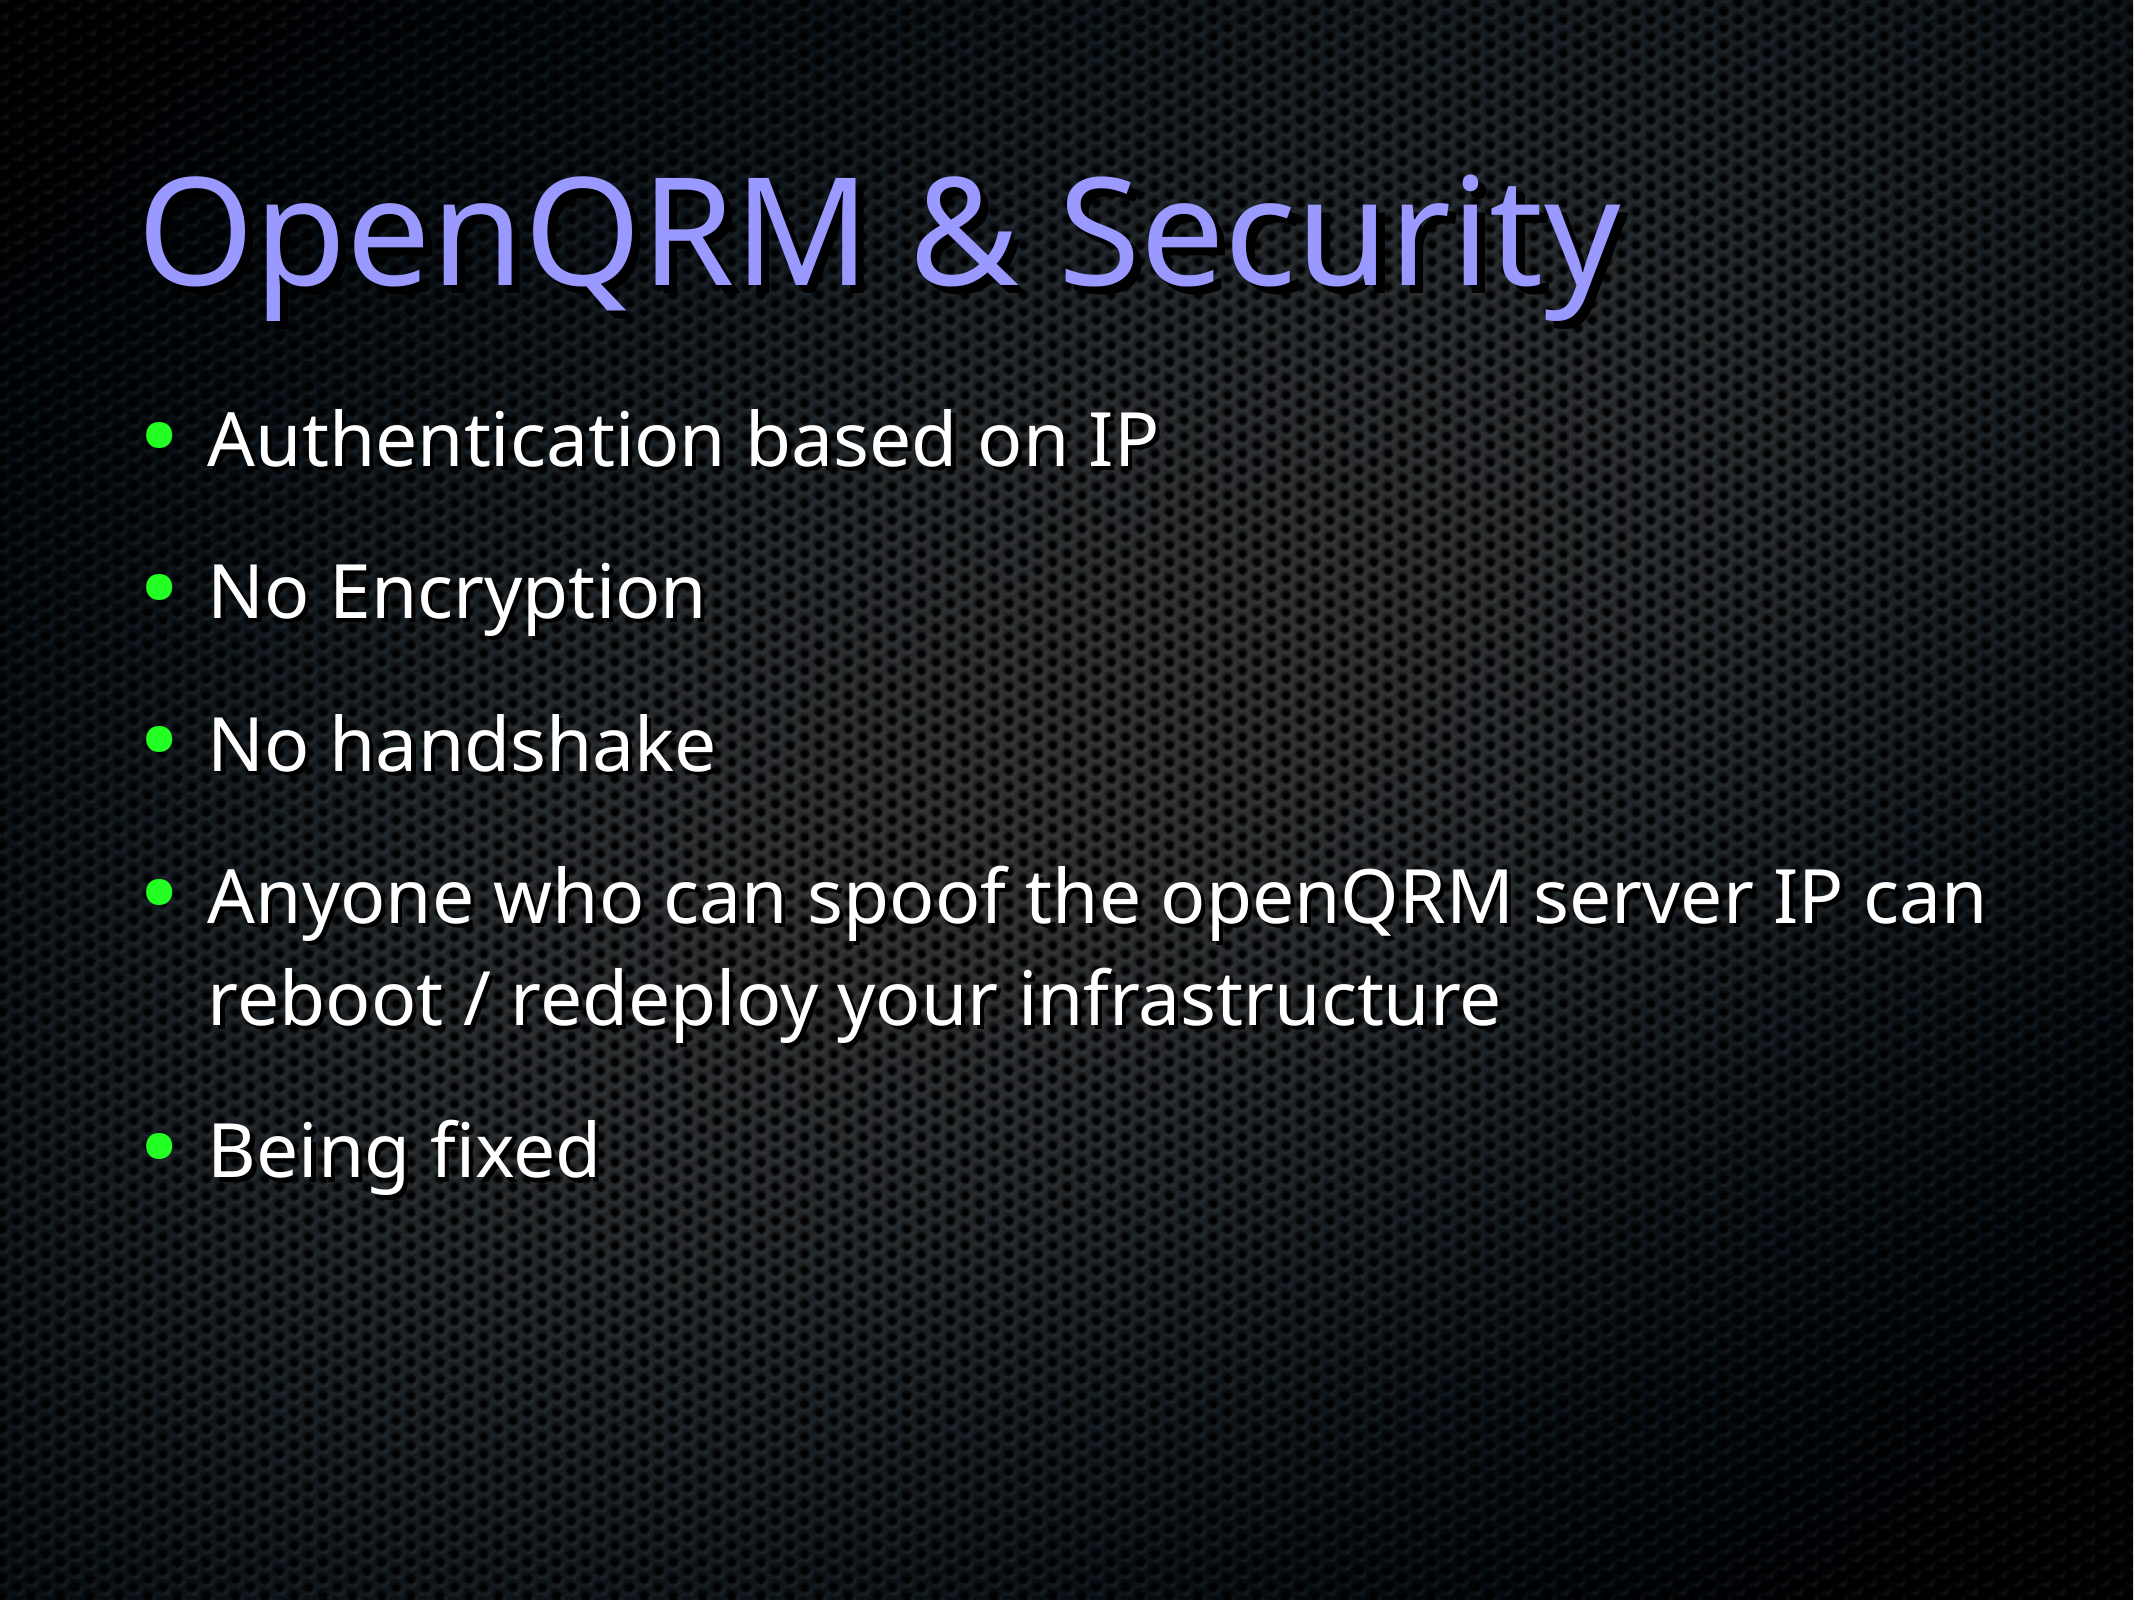

# OpenQRM & Security
Authentication based on IP
No Encryption
No handshake
Anyone who can spoof the openQRM server IP can reboot / redeploy your infrastructure
Being fixed